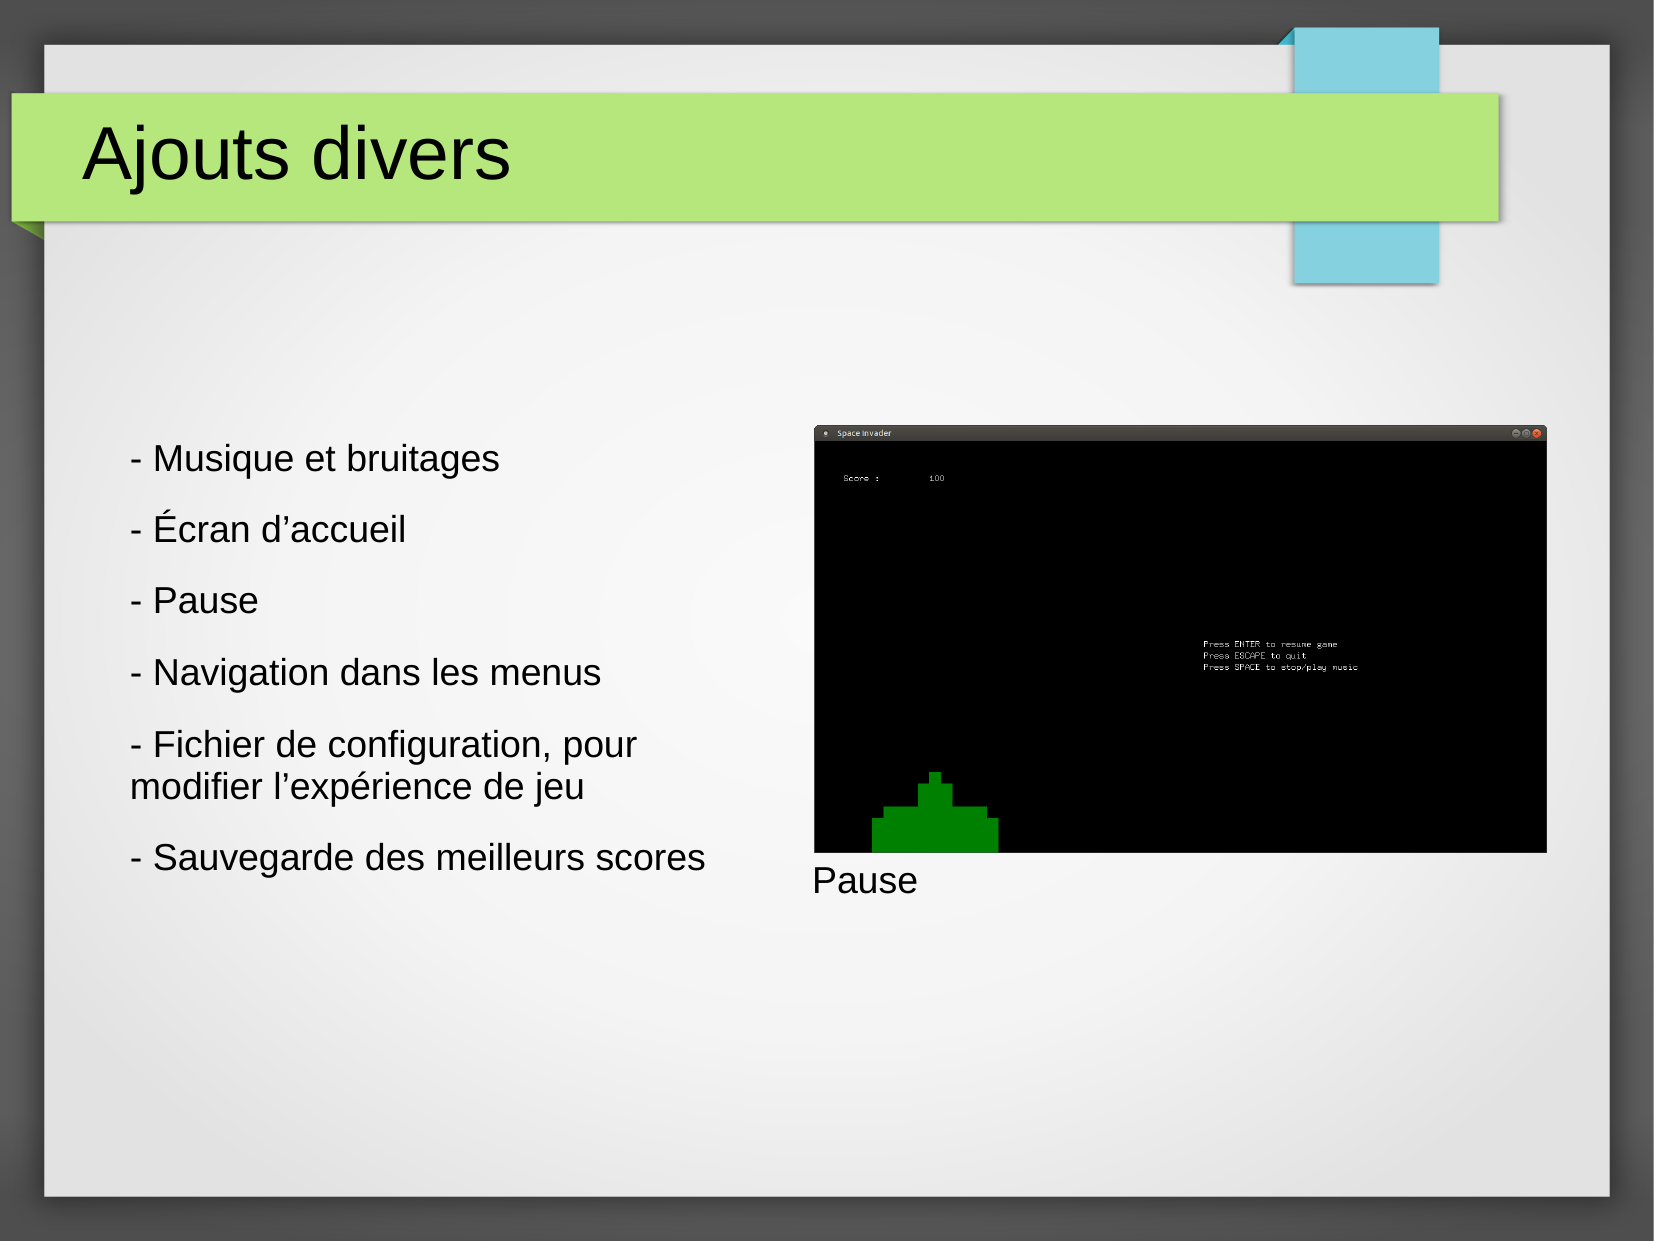

# Ajouts divers
- Musique et bruitages
- Écran d’accueil
- Pause
- Navigation dans les menus
- Fichier de configuration, pour modifier l’expérience de jeu
- Sauvegarde des meilleurs scores
Pause